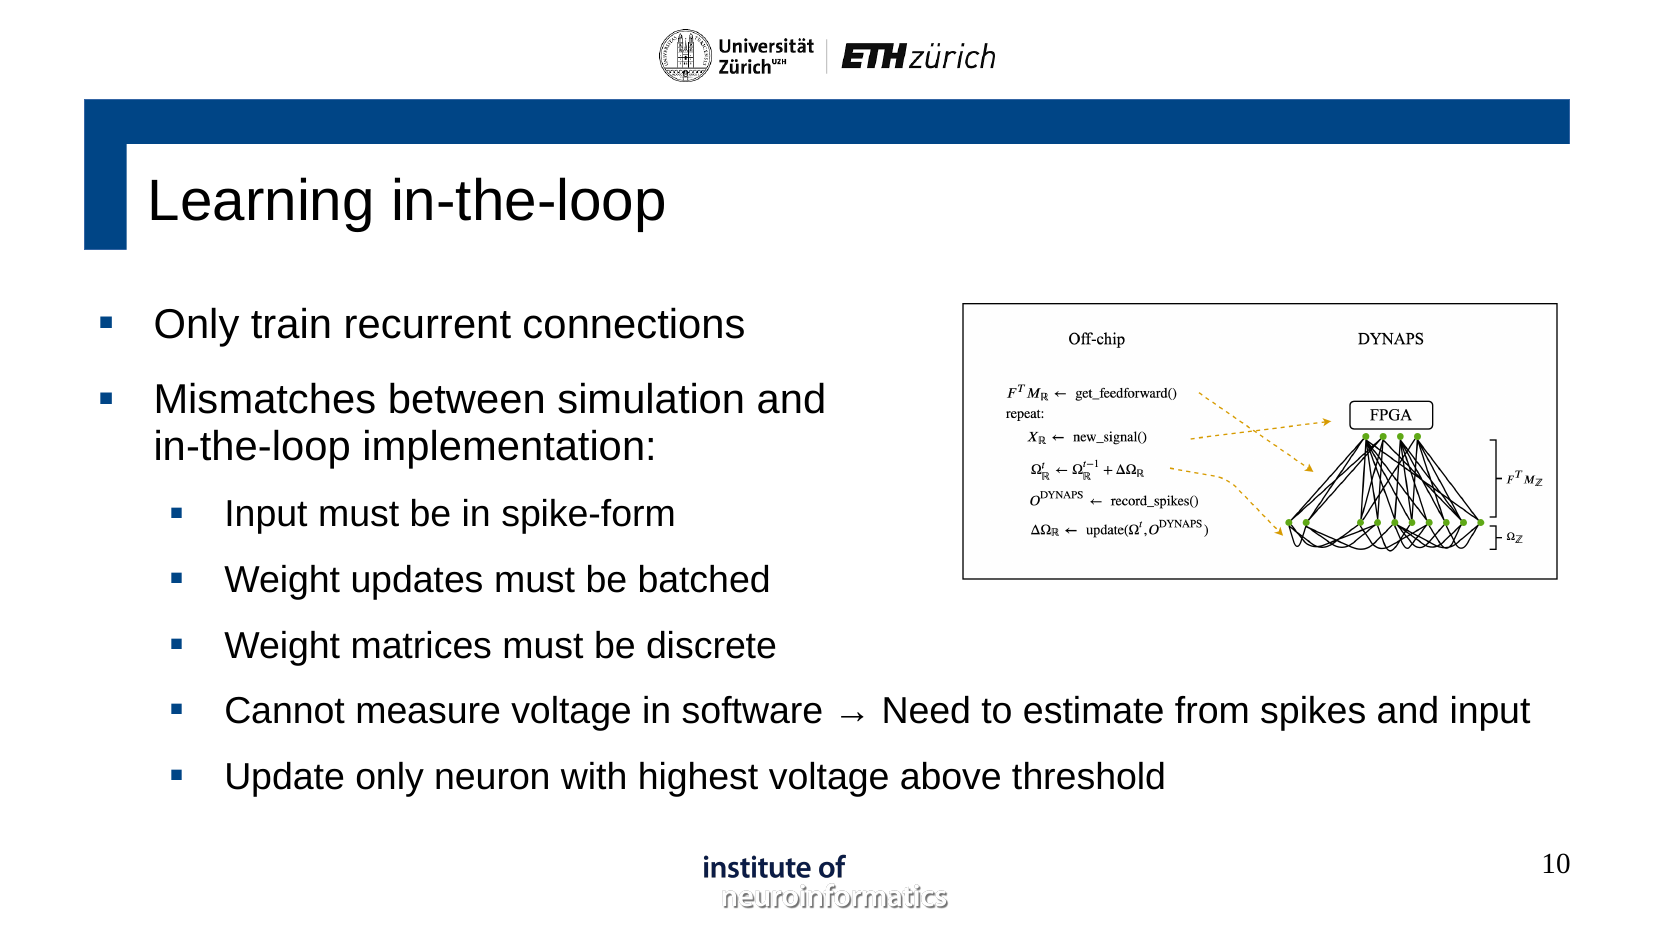

# Learning in-the-loop
Only train recurrent connections
Mismatches between simulation and
in-the-loop implementation:
Input must be in spike-form
Weight updates must be batched
Weight matrices must be discrete
Cannot measure voltage in software → Need to estimate from spikes and input
Update only neuron with highest voltage above threshold
10